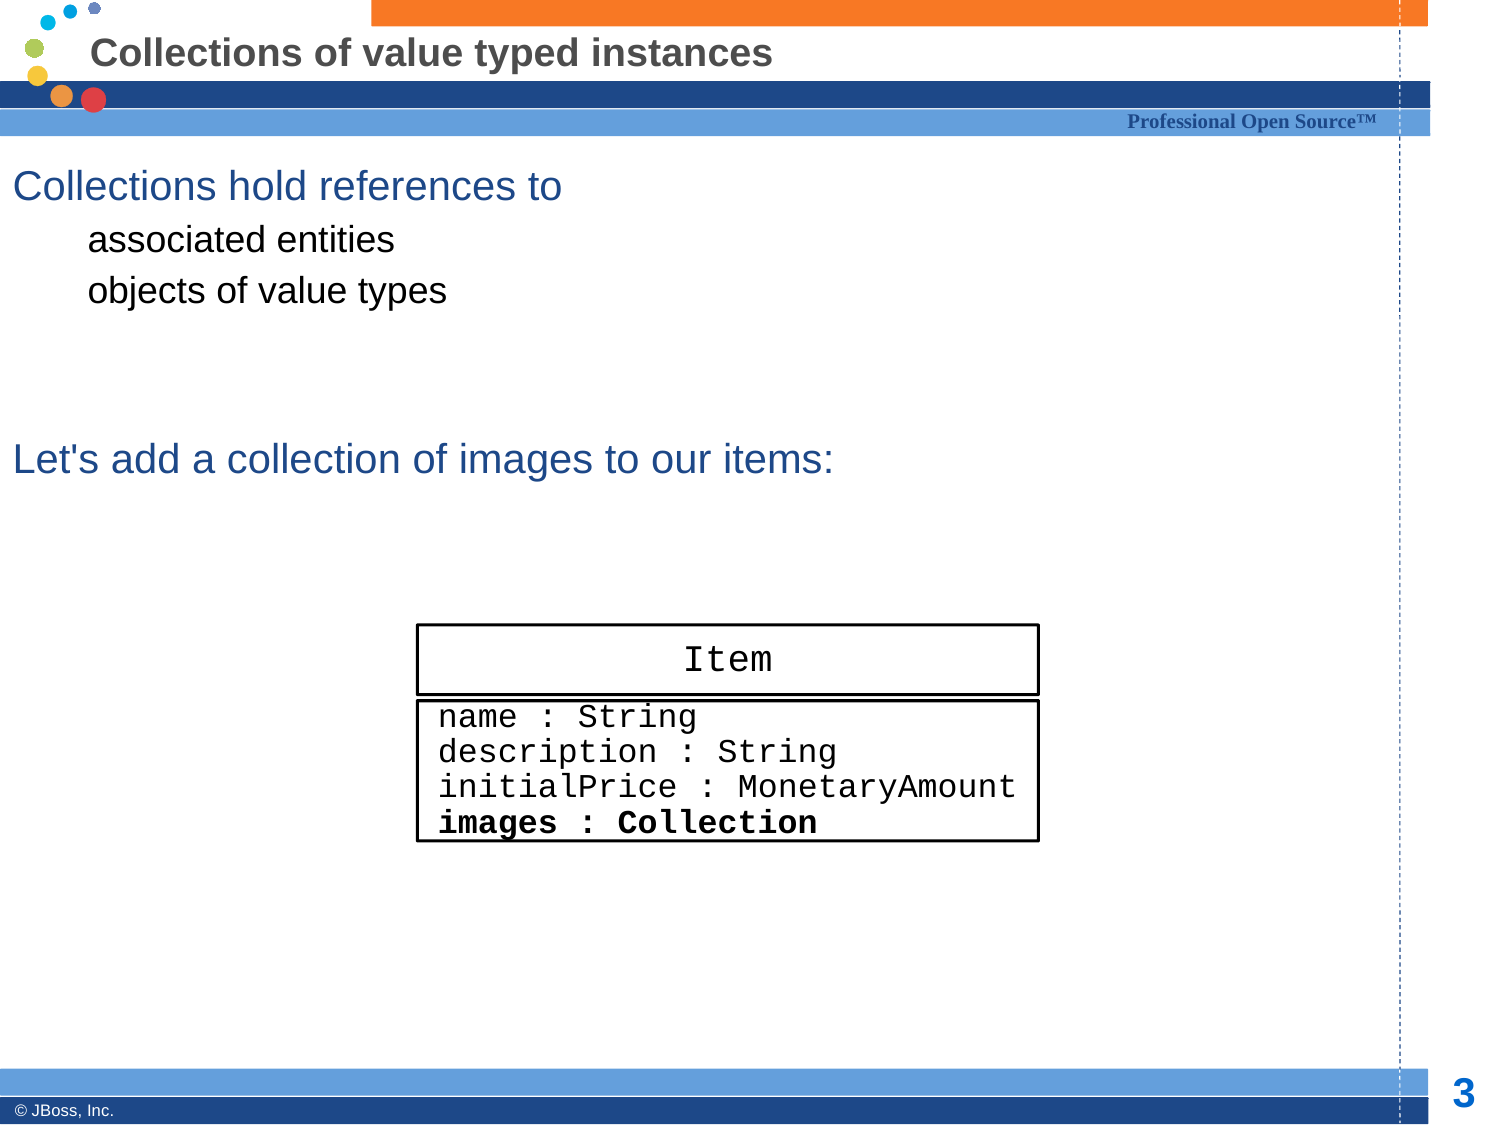

# Collections of value typed instances
Collections hold references to
associated entities
objects of value types
Let's add a collection of images to our items:
Item
name : String
description : String
initialPrice : MonetaryAmount
images : Collection